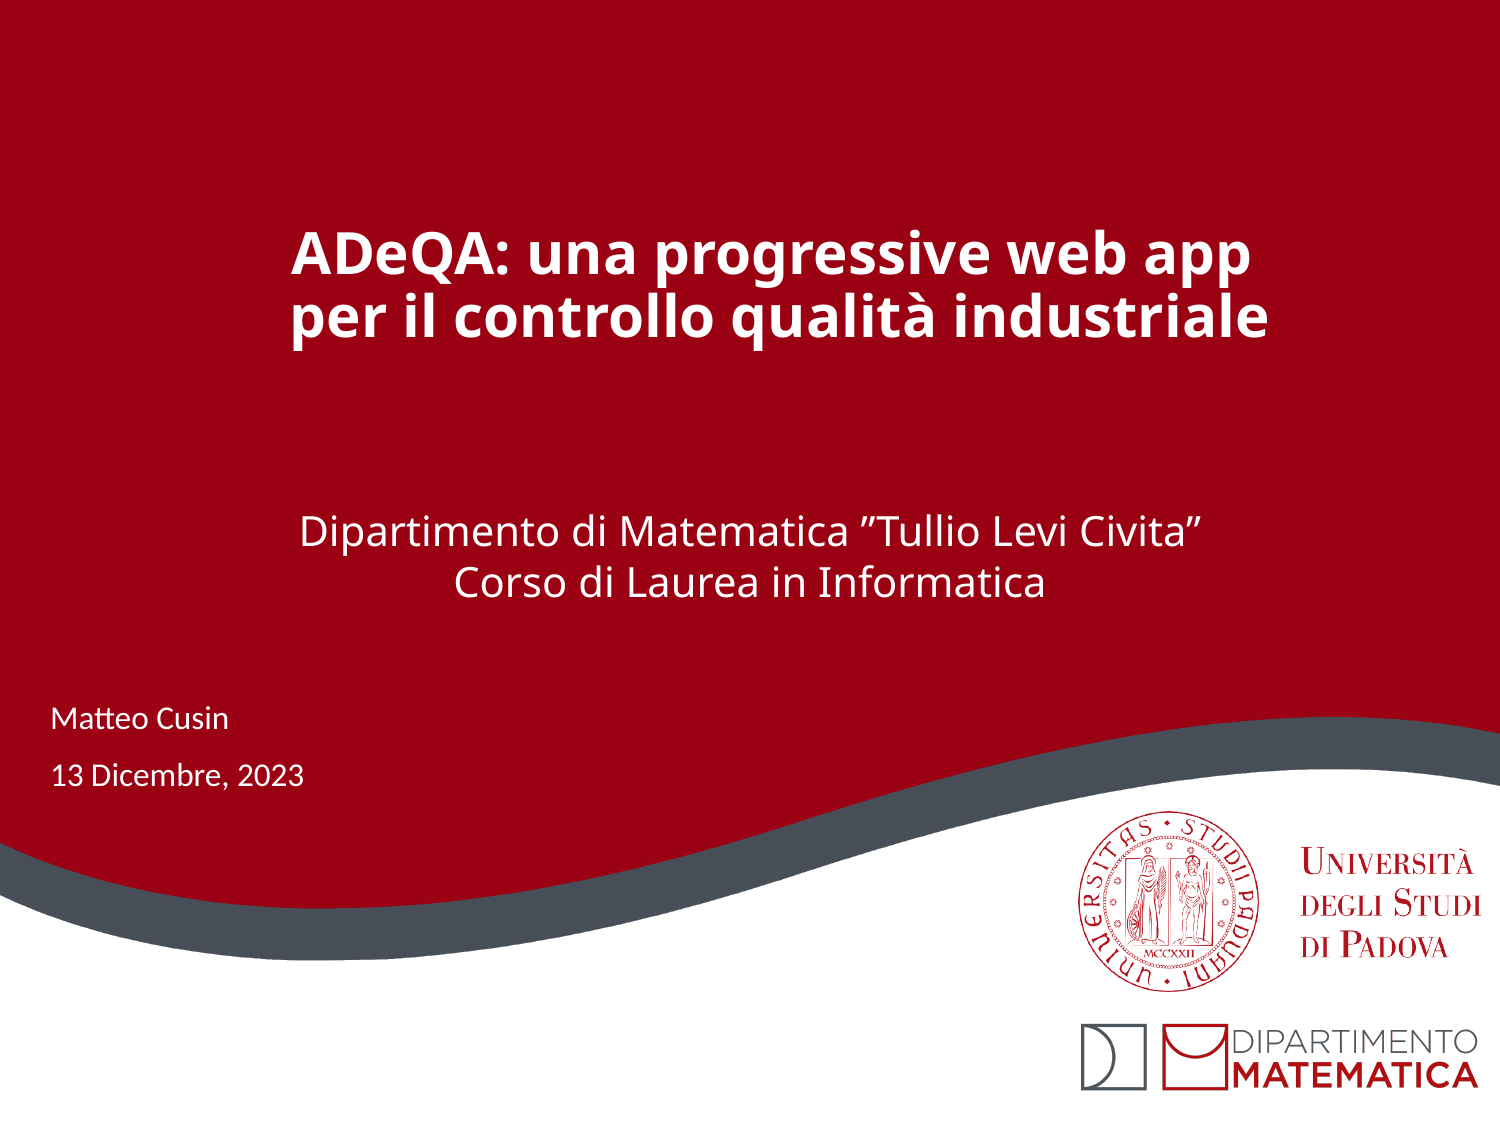

# ADeQA: una progressive web app per il controllo qualità industriale
Dipartimento di Matematica ”Tullio Levi Civita”
Corso di Laurea in Informatica
Matteo Cusin
13 Dicembre, 2023